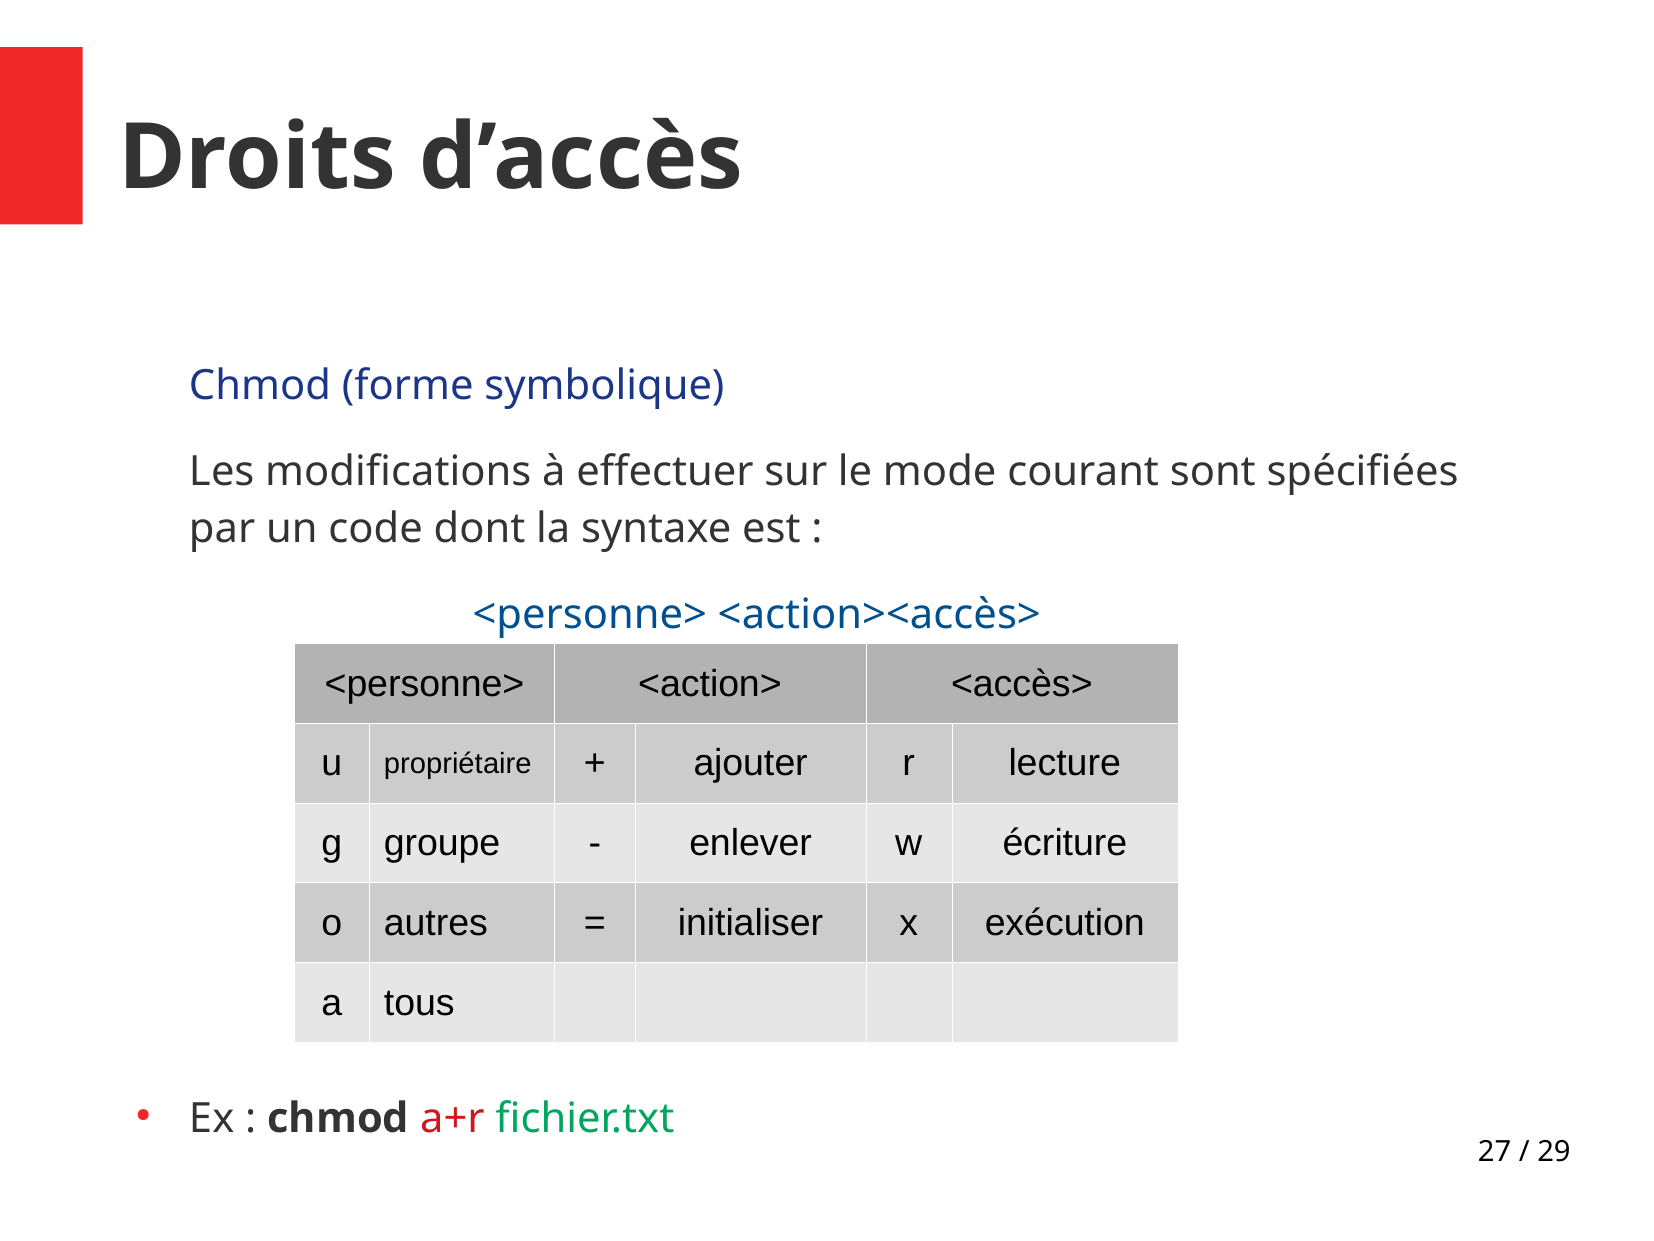

# Droits d’accès
Chmod (forme symbolique)
Les modifications à effectuer sur le mode courant sont spécifiées par un code dont la syntaxe est :
<personne> <action><accès>
Ex : chmod a+r fichier.txt
| <personne> | | <action> | | <accès> | |
| --- | --- | --- | --- | --- | --- |
| u | propriétaire | + | ajouter | r | lecture |
| g | groupe | - | enlever | w | écriture |
| o | autres | = | initialiser | x | exécution |
| a | tous | | | | |
27